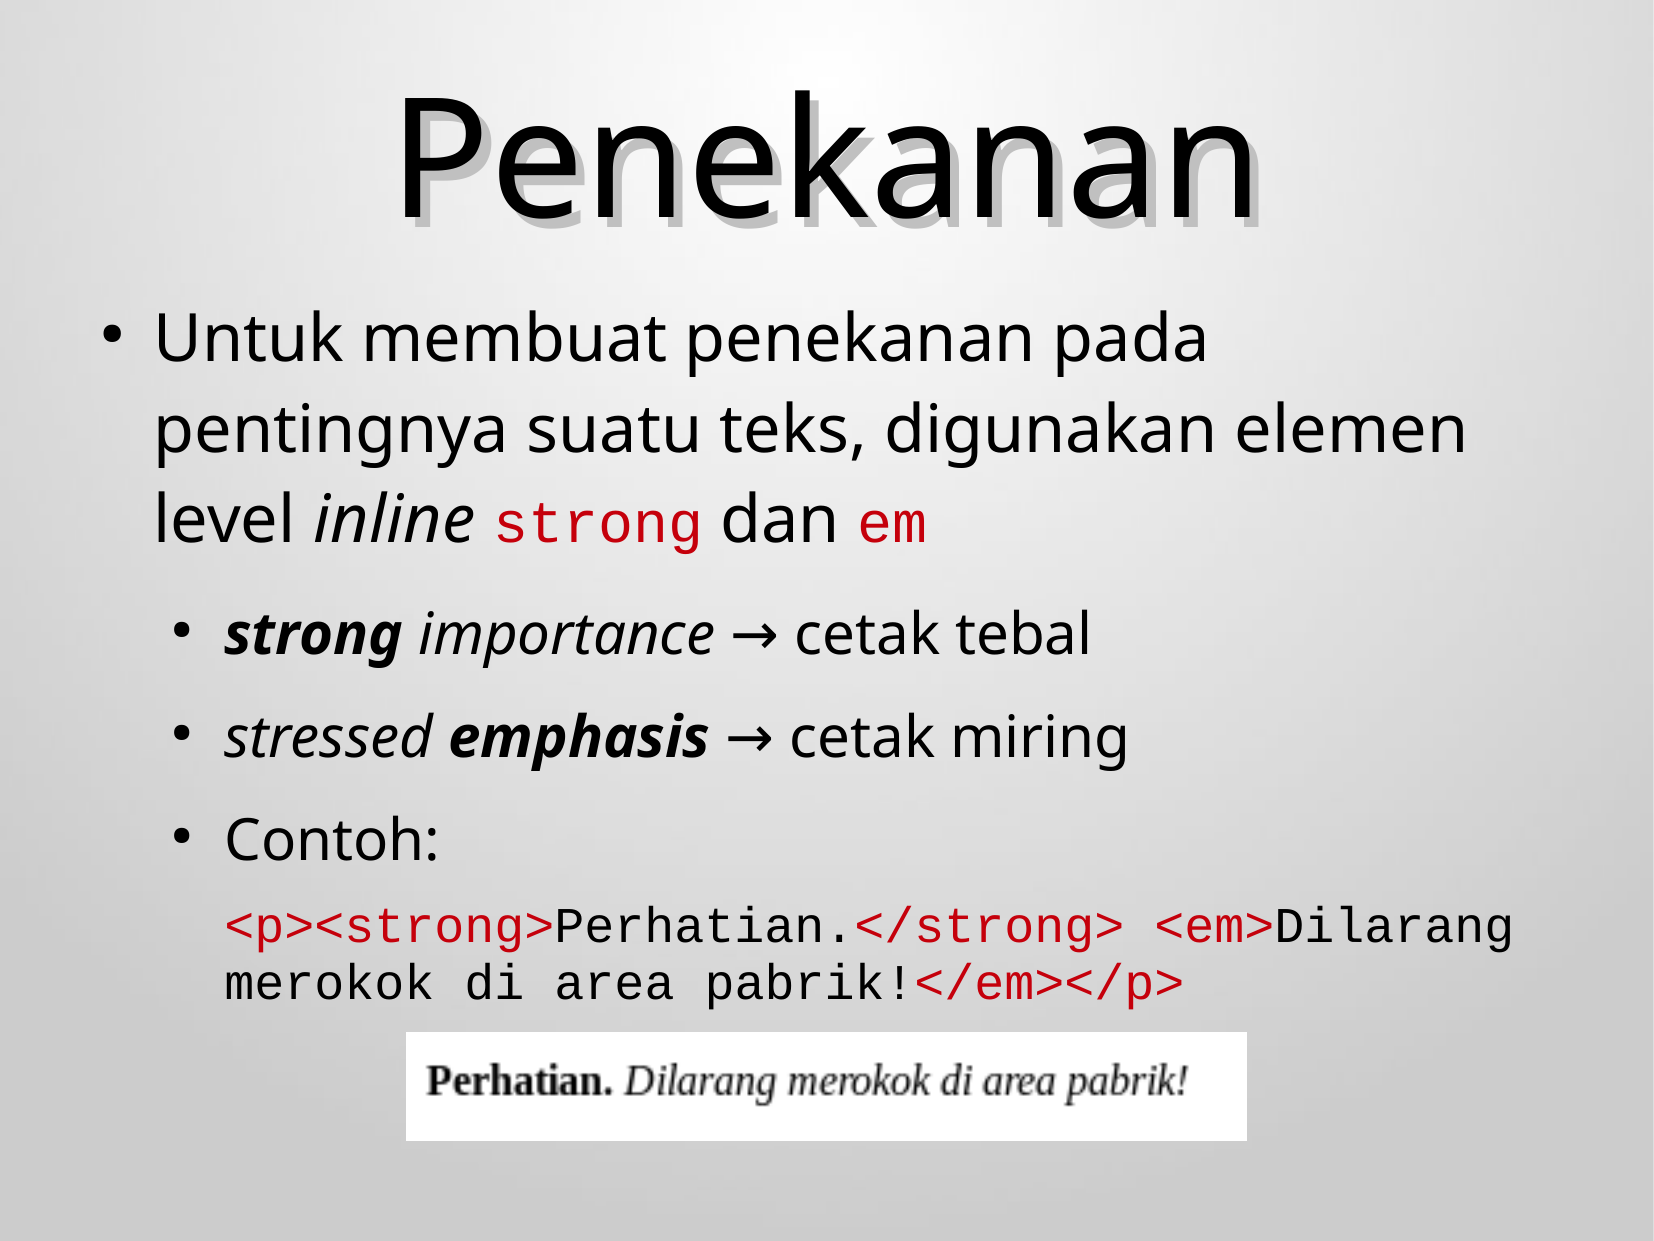

# Penekanan
Untuk membuat penekanan pada pentingnya suatu teks, digunakan elemen level inline strong dan em
strong importance → cetak tebal
stressed emphasis → cetak miring
Contoh:
<p><strong>Perhatian.</strong> <em>Dilarang merokok di area pabrik!</em></p>